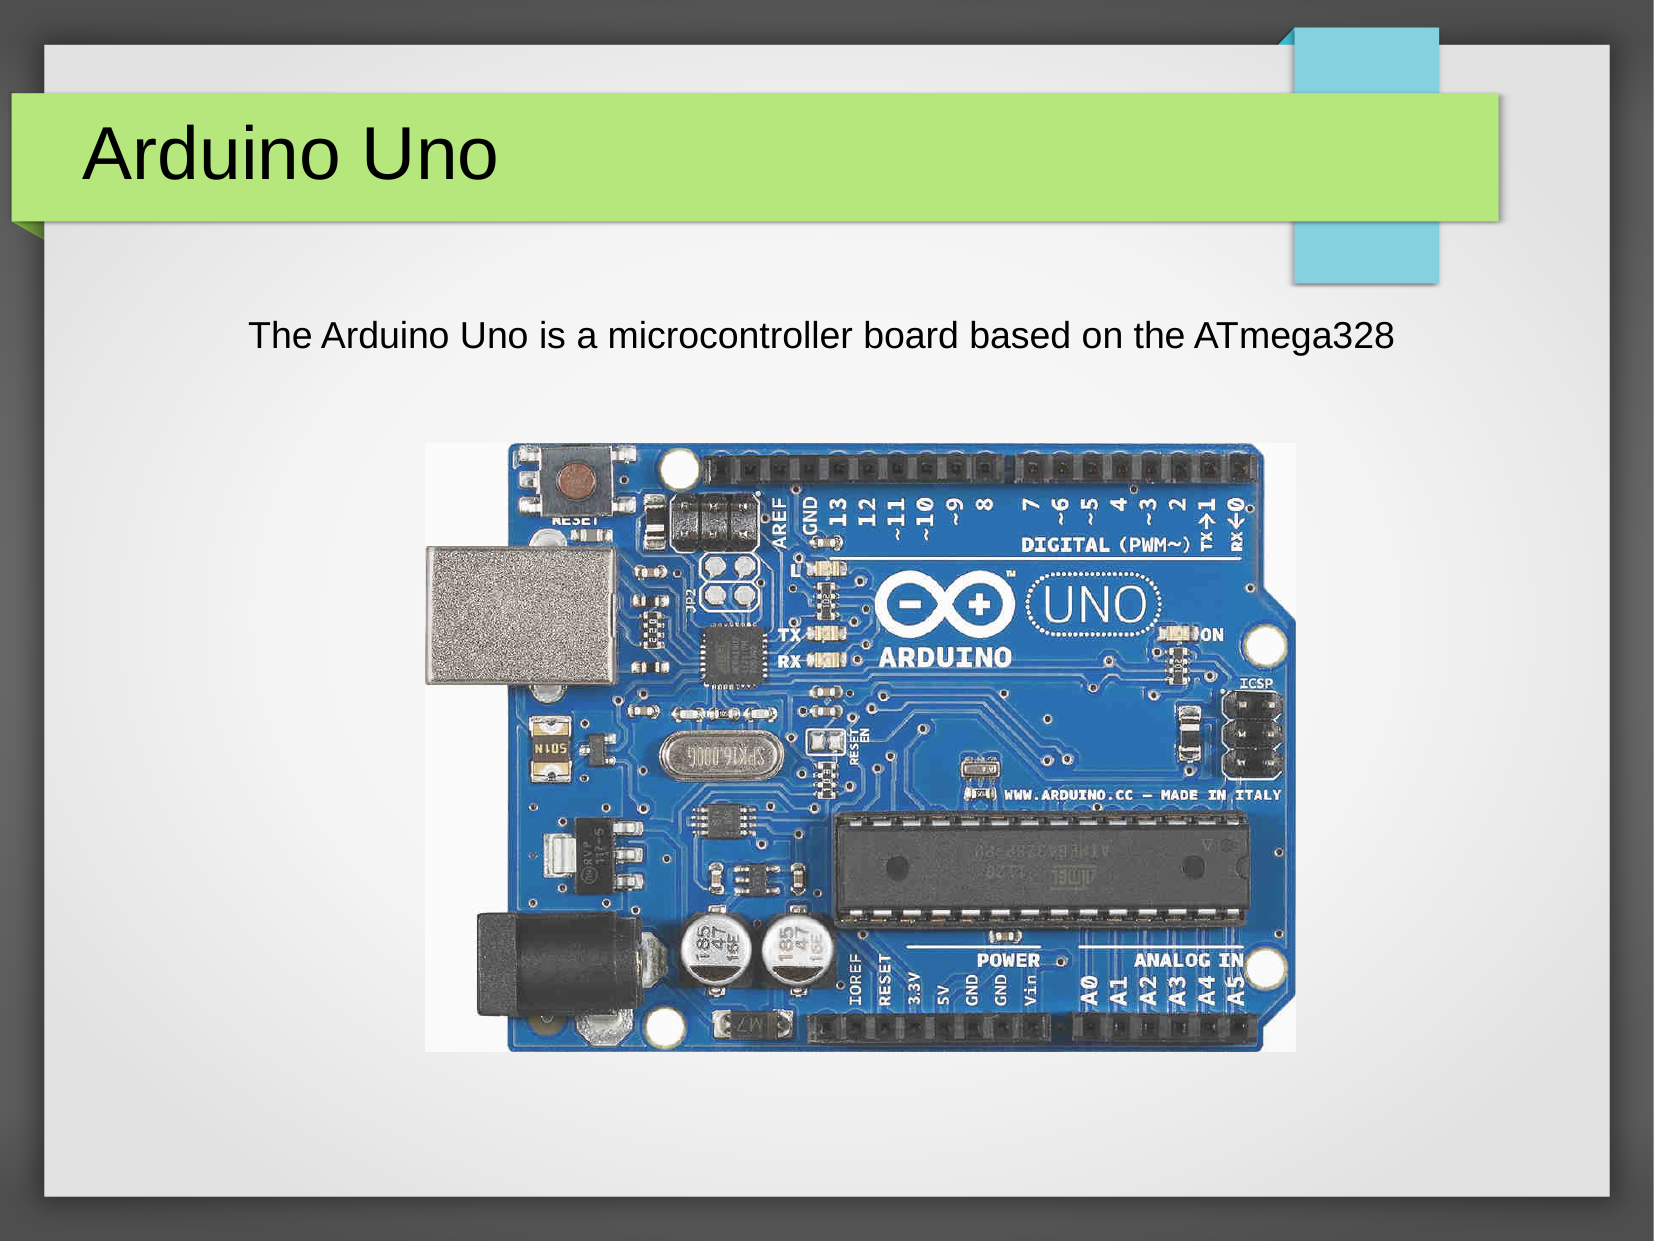

# Arduino Uno
The Arduino Uno is a microcontroller board based on the ATmega328